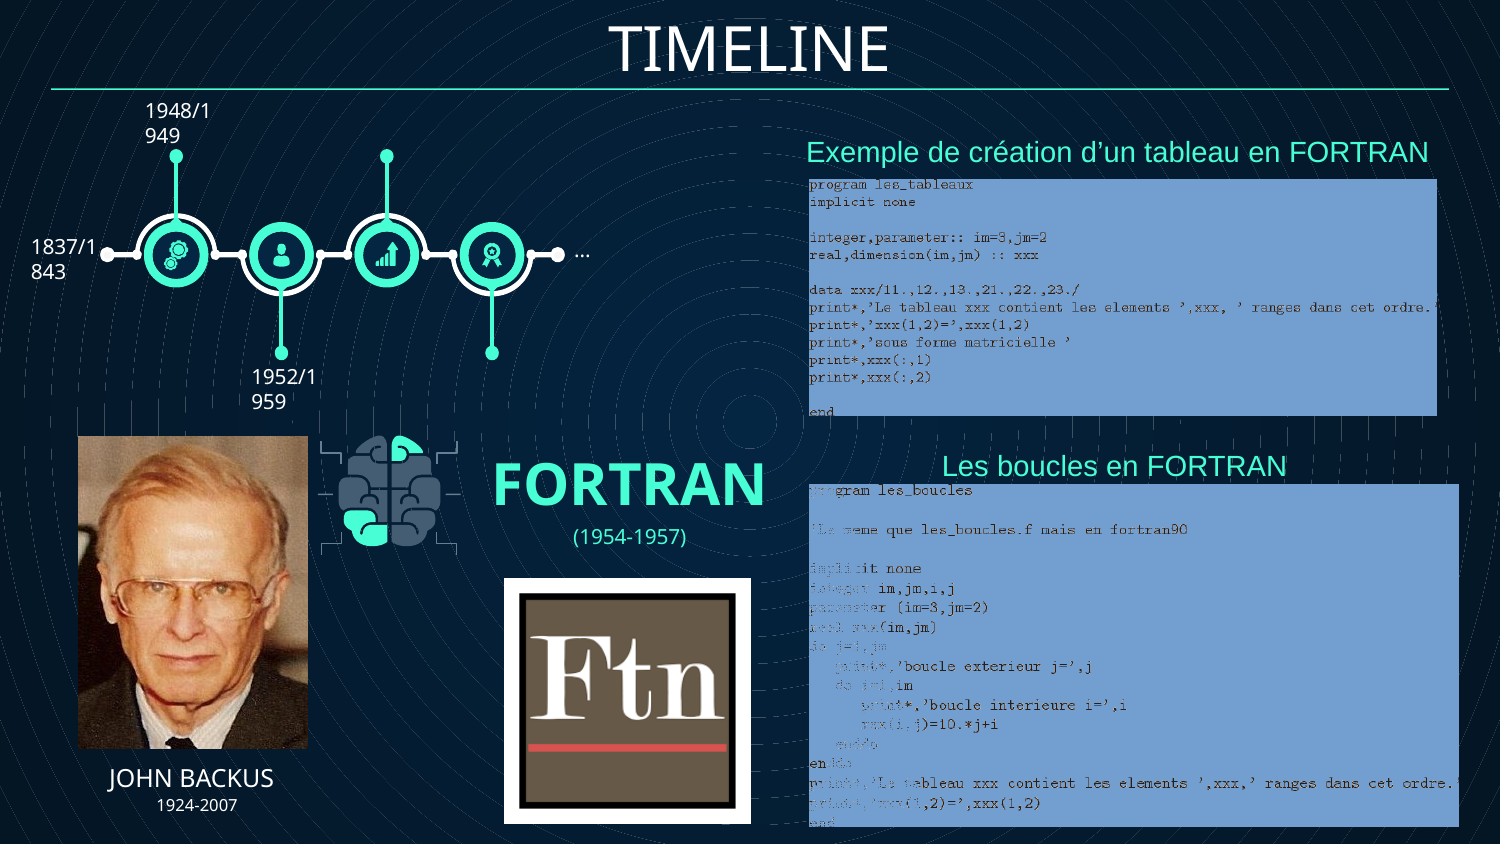

# TIMELINE
1948/1949
Exemple de création d’un tableau en FORTRAN
1837/1843
...
1952/1959
FORTRAN
(1954-1957)
Les boucles en FORTRAN
JOHN BACKUS
1924-2007